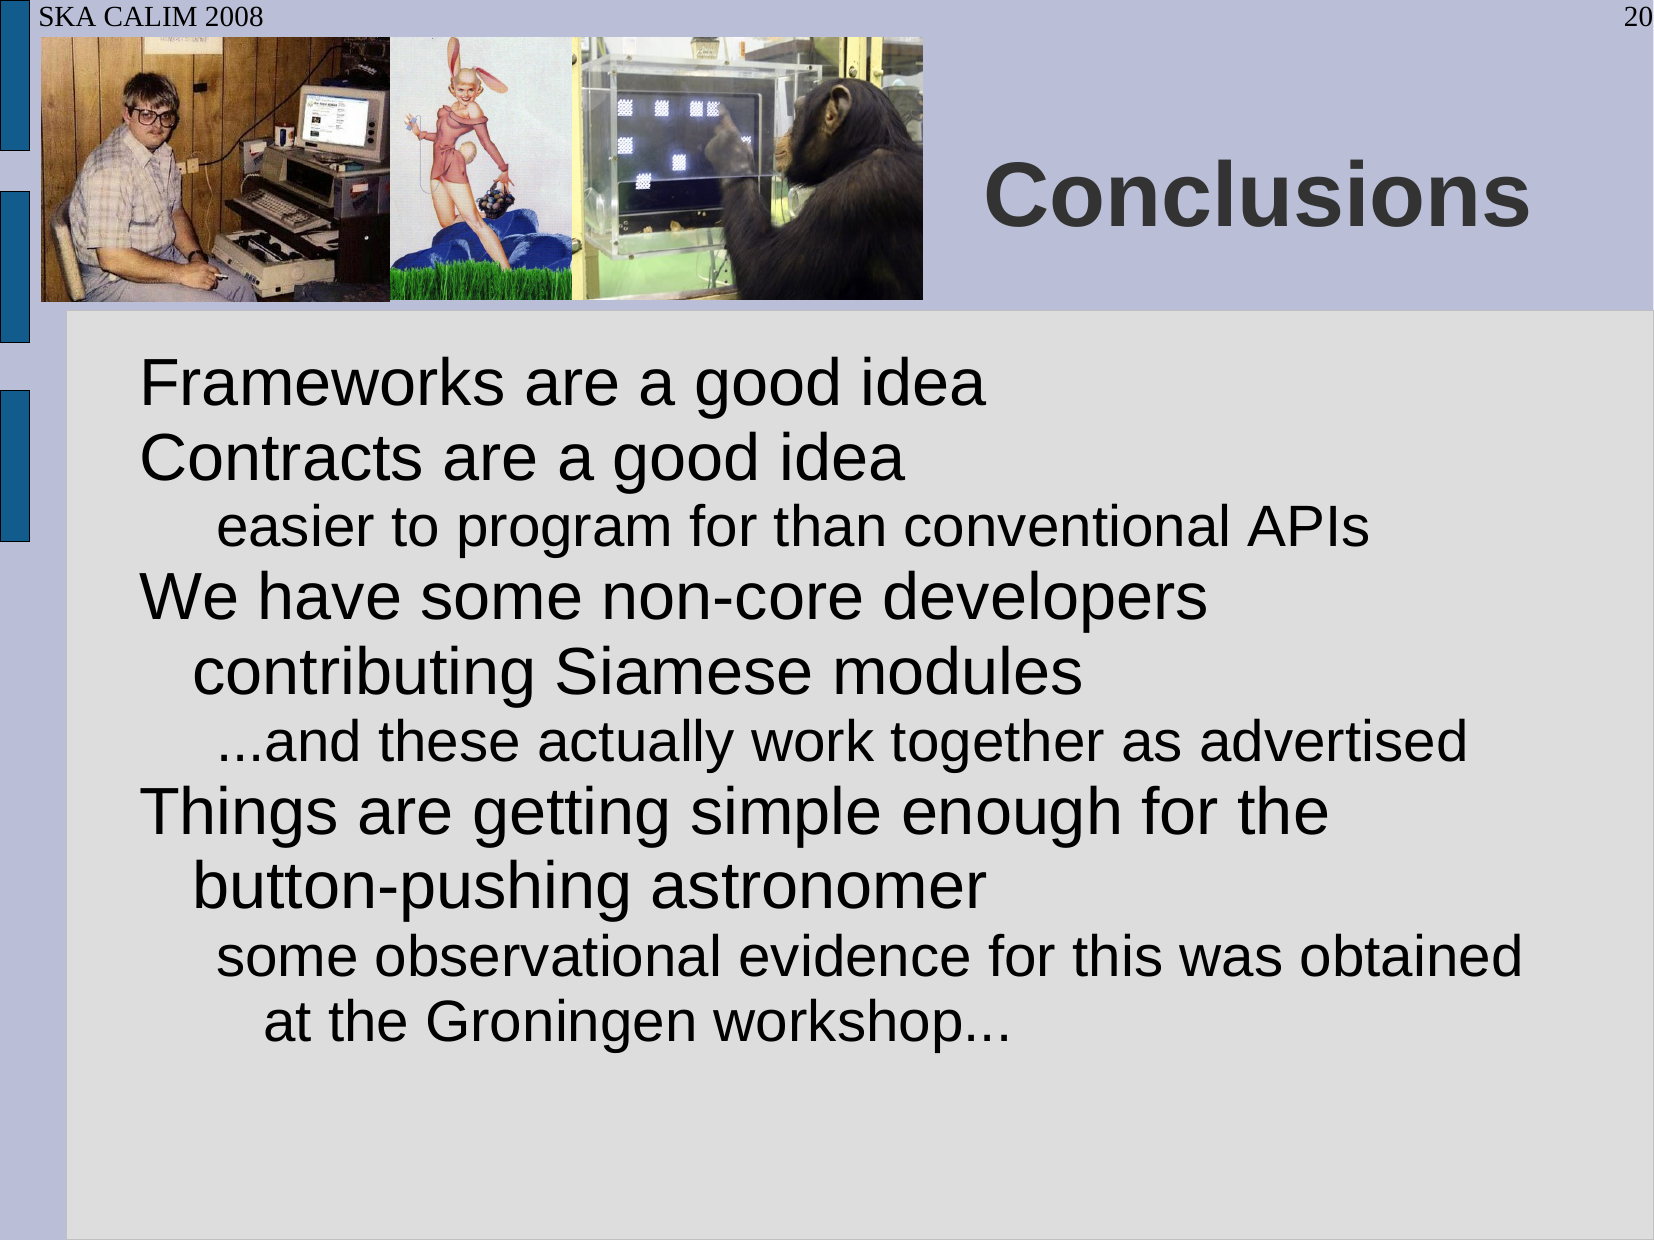

SKA CALIM 2008
20
# Conclusions
Frameworks are a good idea
Contracts are a good idea
easier to program for than conventional APIs
We have some non-core developers contributing Siamese modules
...and these actually work together as advertised
Things are getting simple enough for the button-pushing astronomer
some observational evidence for this was obtained at the Groningen workshop...